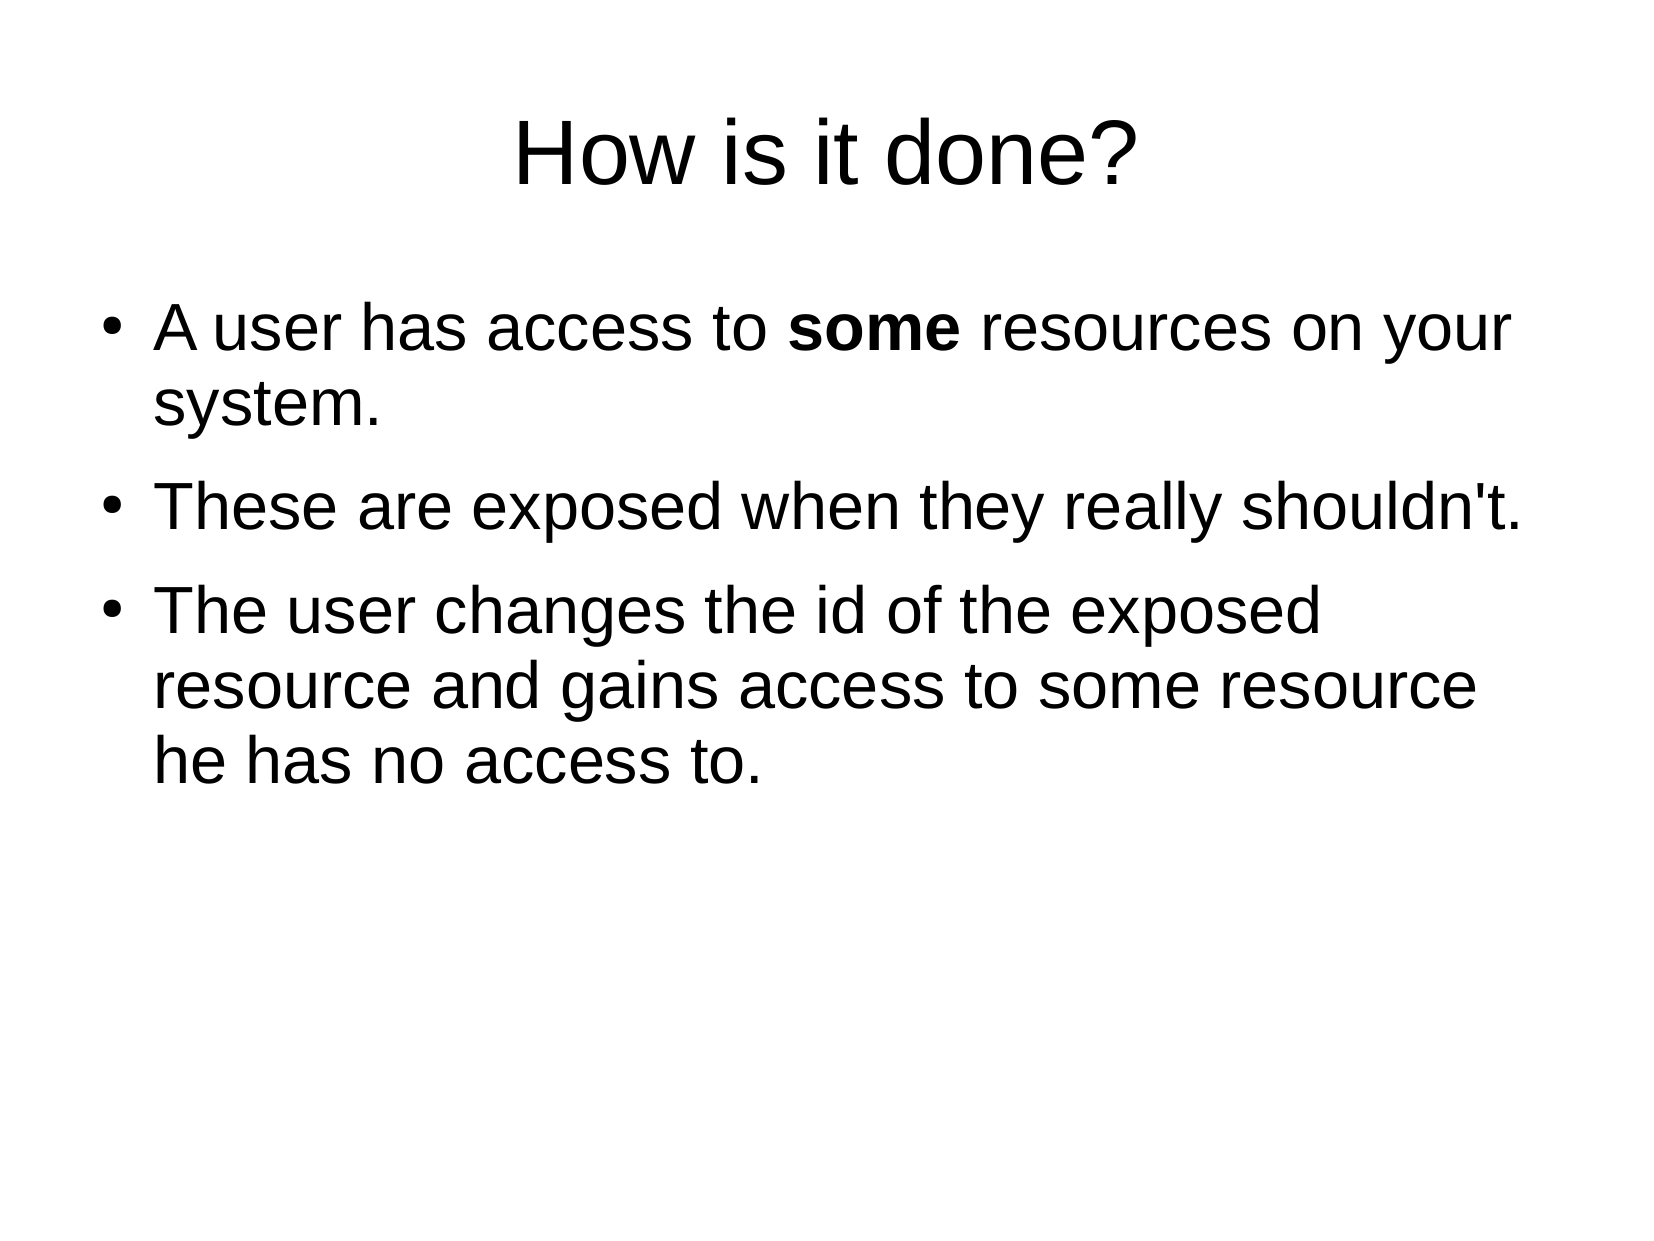

# How is it done?
A user has access to some resources on your system.
These are exposed when they really shouldn't.
The user changes the id of the exposed resource and gains access to some resource he has no access to.